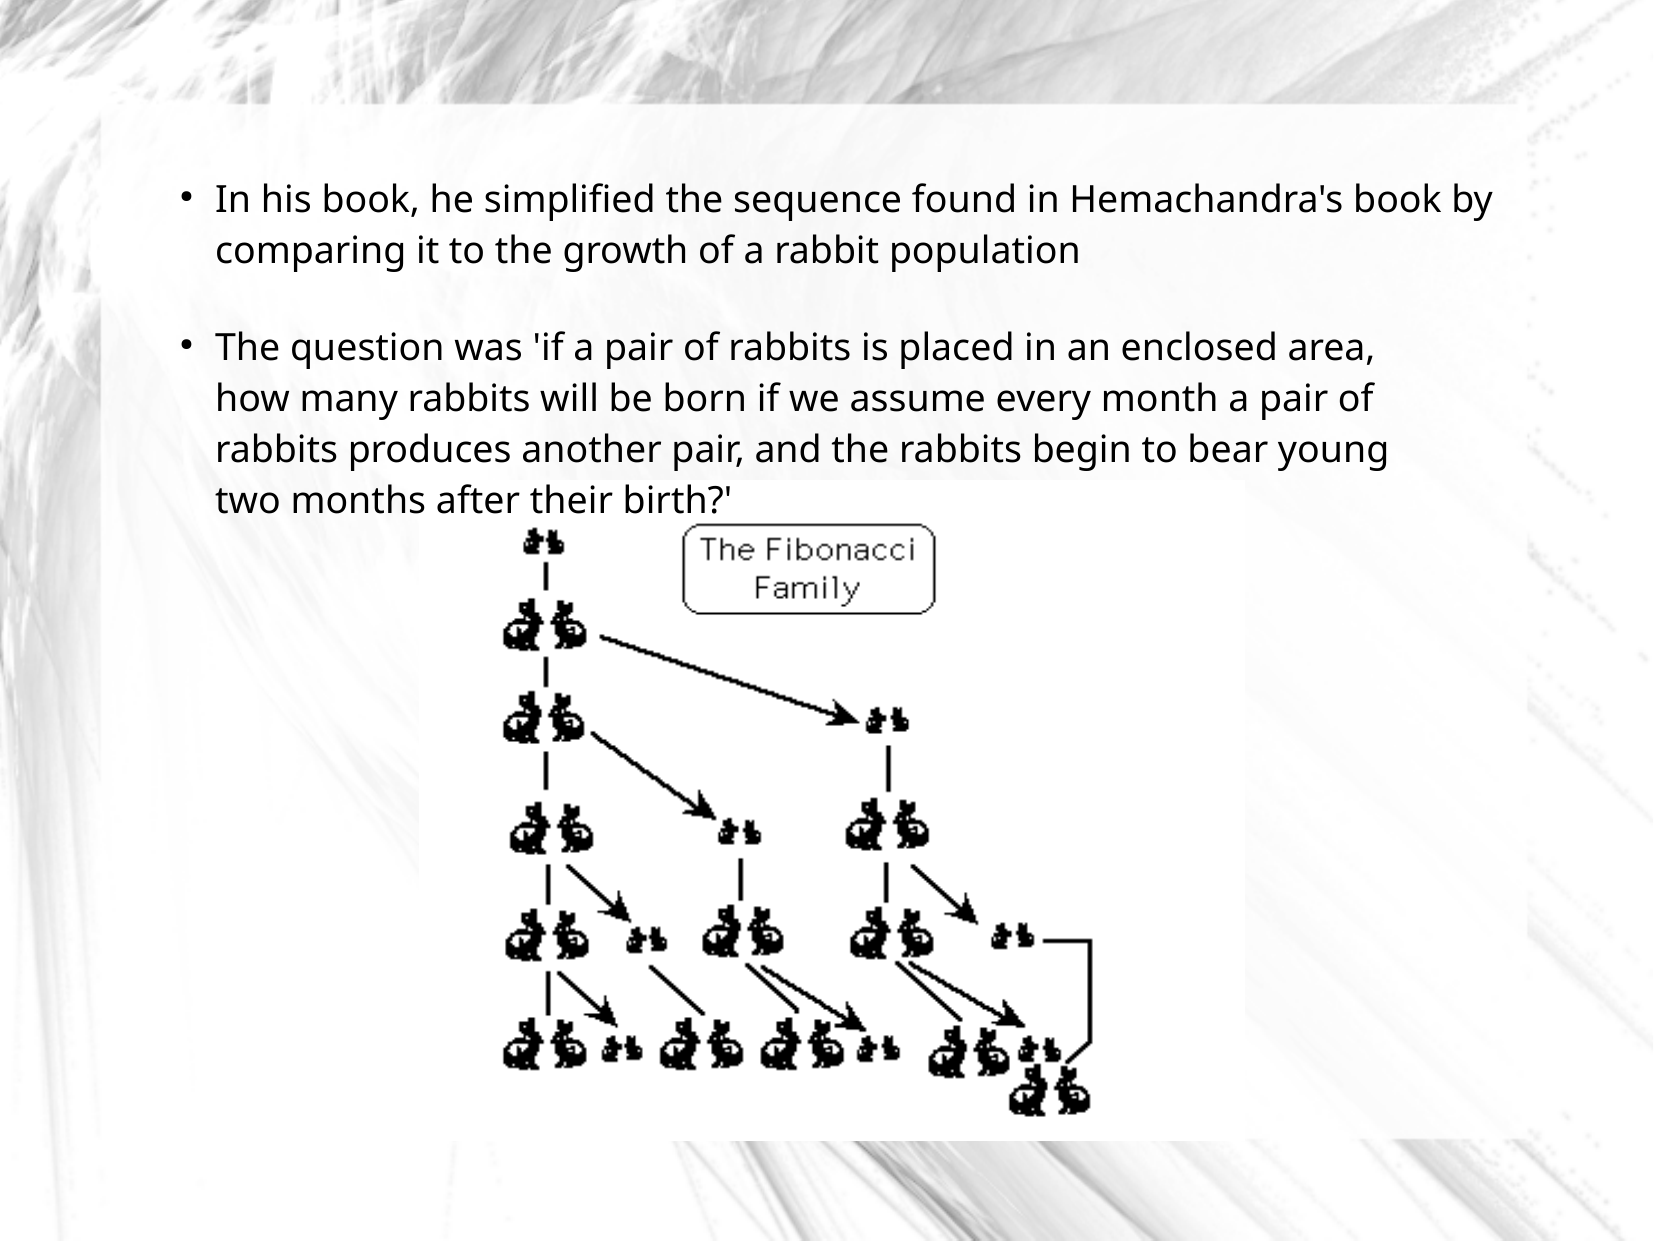

In his book, he simplified the sequence found in Hemachandra's book by comparing it to the growth of a rabbit population
The question was 'if a pair of rabbits is placed in an enclosed area, how many rabbits will be born if we assume every month a pair of rabbits produces another pair, and the rabbits begin to bear young two months after their birth?'